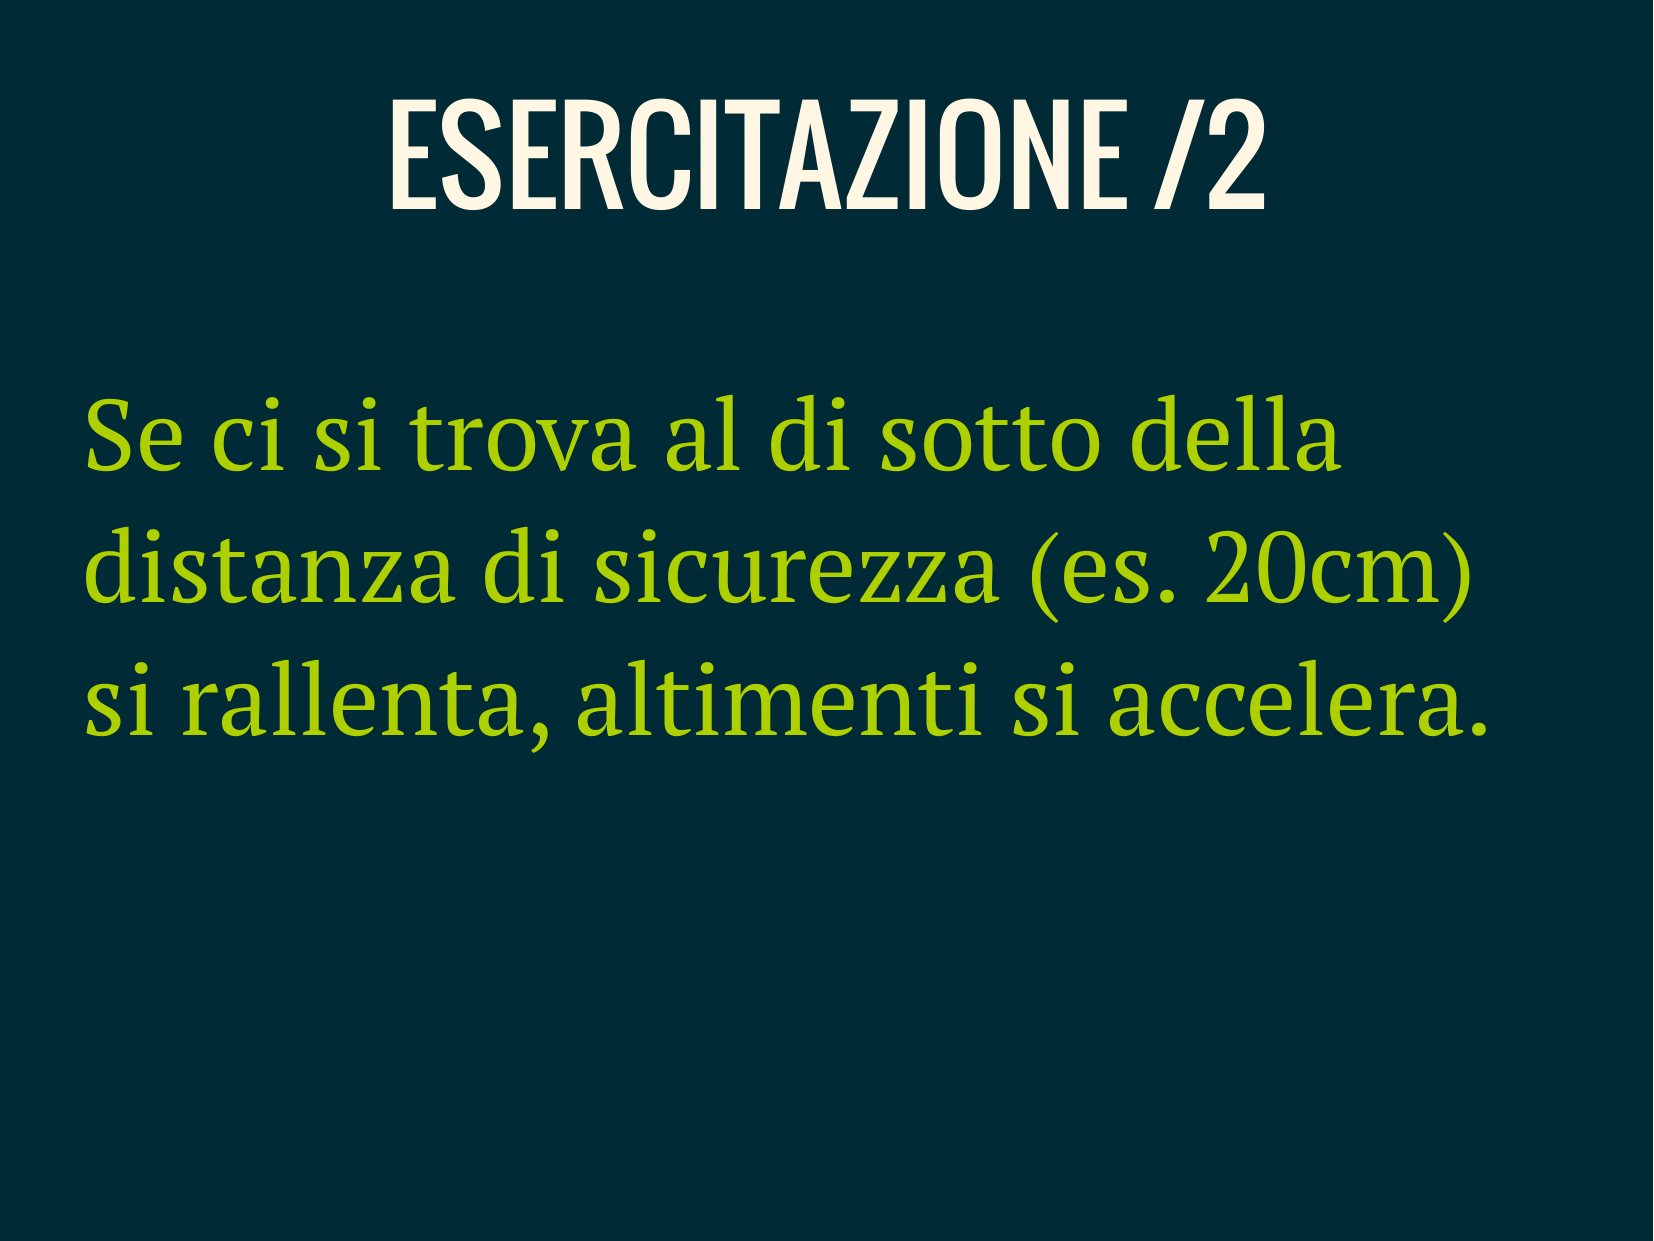

# Esercitazione /2
Se ci si trova al di sotto della distanza di sicurezza (es. 20cm) si rallenta, altimenti si accelera.